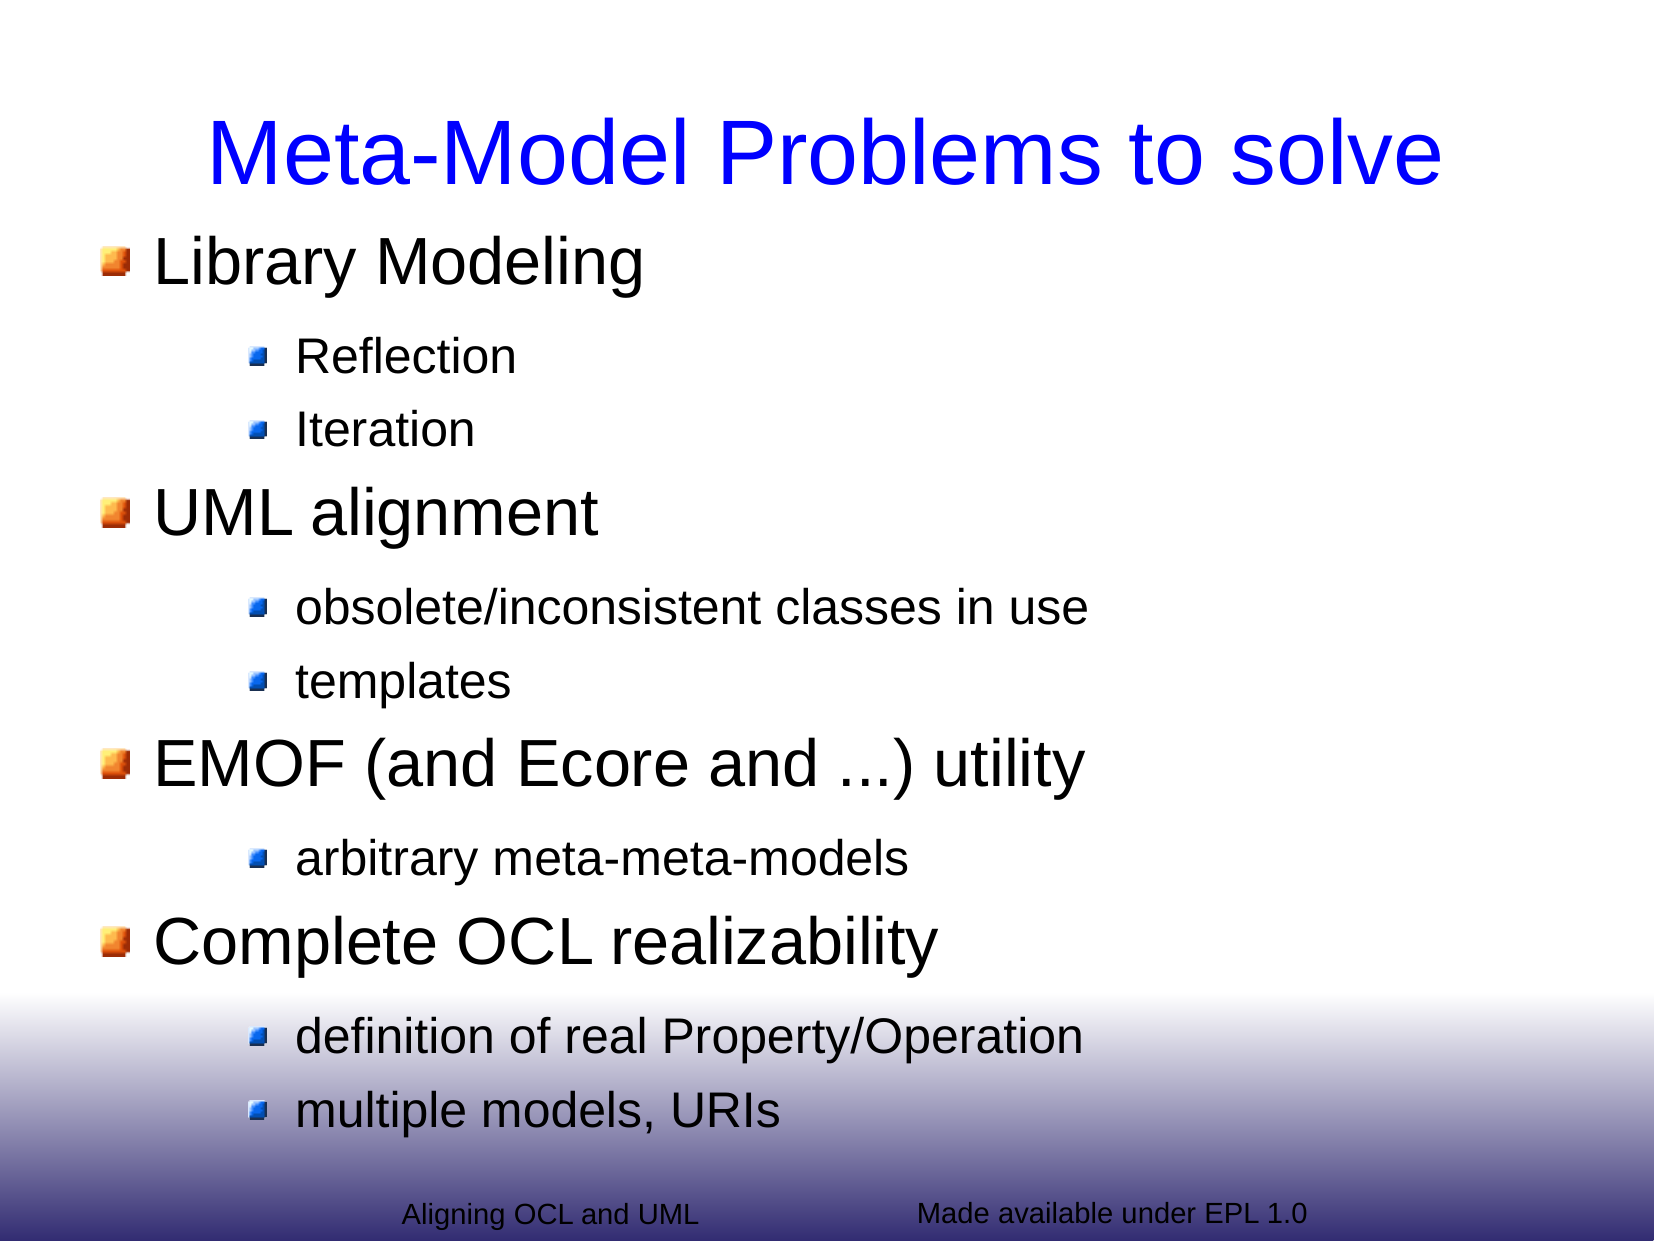

# Meta-Model Problems to solve
Library Modeling
Reflection
Iteration
UML alignment
obsolete/inconsistent classes in use
templates
EMOF (and Ecore and ...) utility
arbitrary meta-meta-models
Complete OCL realizability
definition of real Property/Operation
multiple models, URIs
Aligning OCL and UML